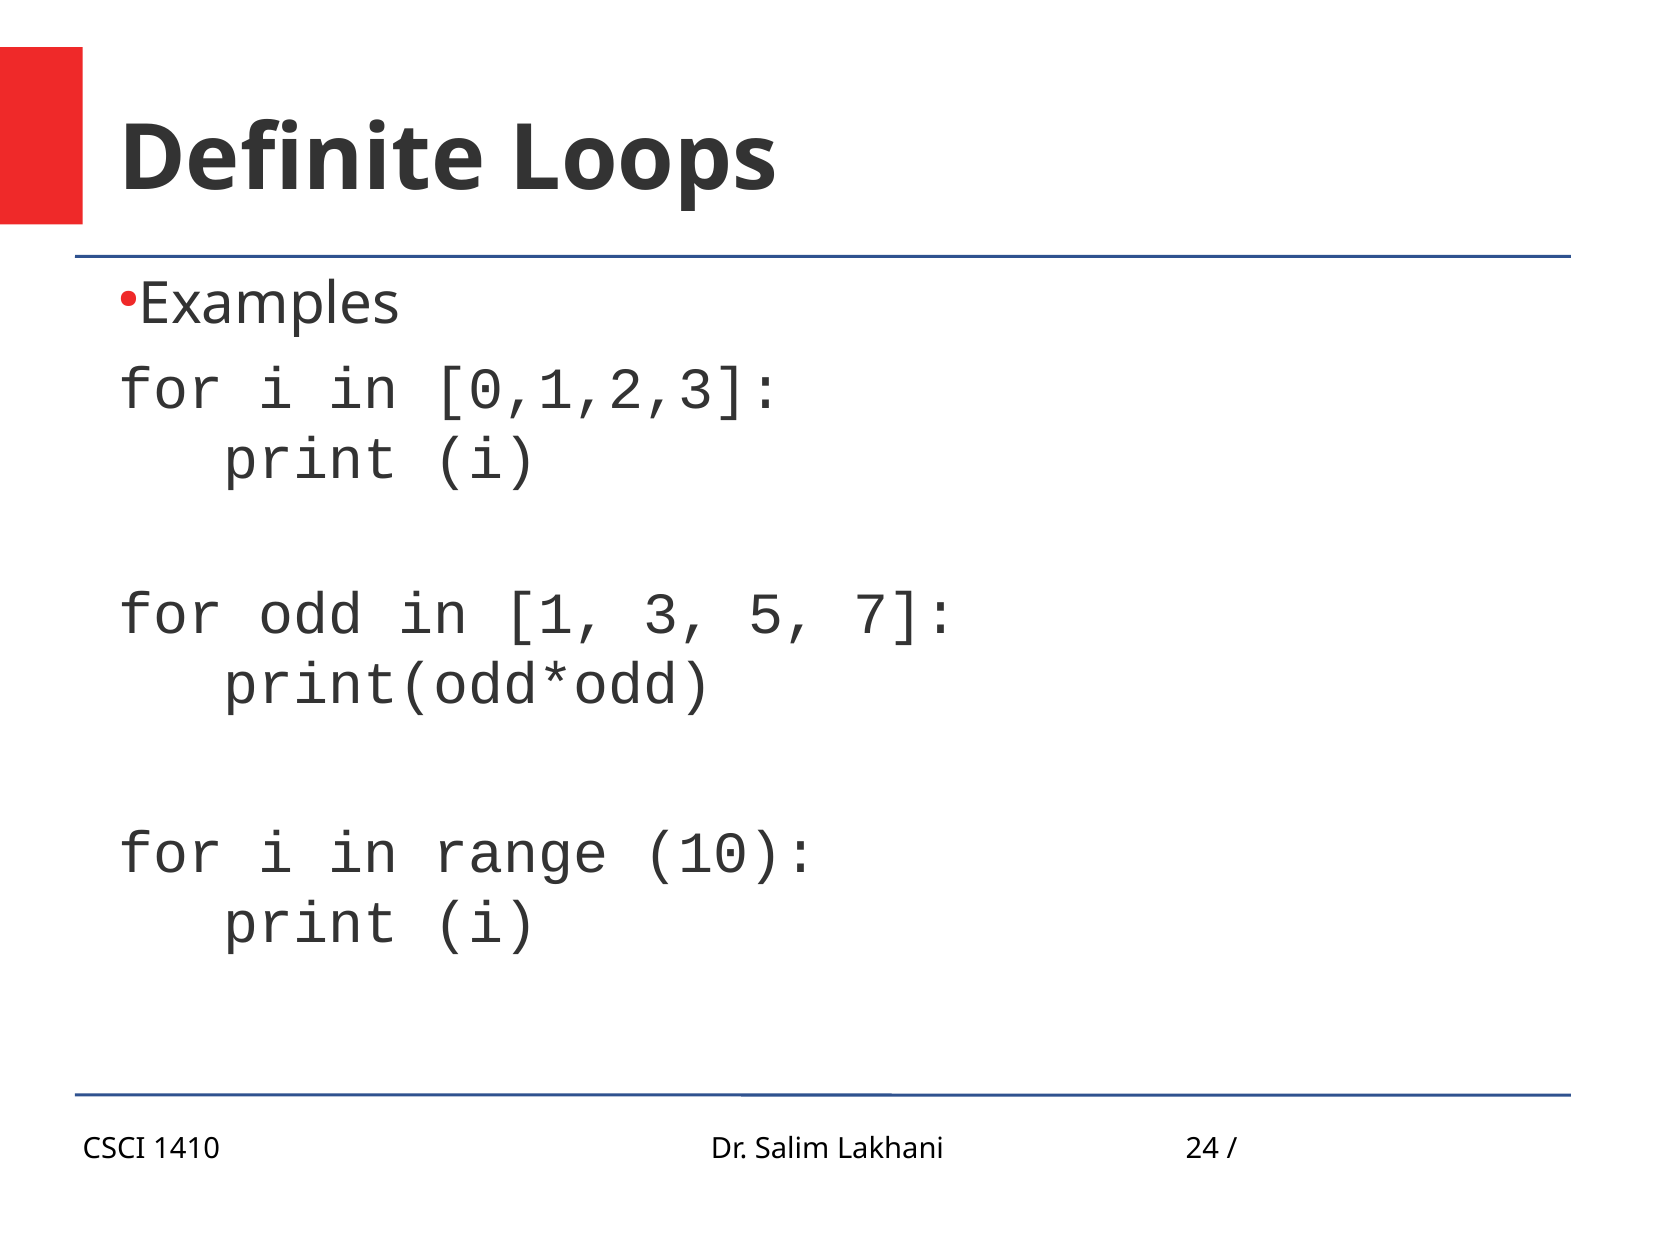

# Definite Loops
Examples
for i in [0,1,2,3]:
 print (i)
for odd in [1, 3, 5, 7]:
 print(odd*odd)
for i in range (10):
 print (i)
CSCI 1410
Dr. Salim Lakhani